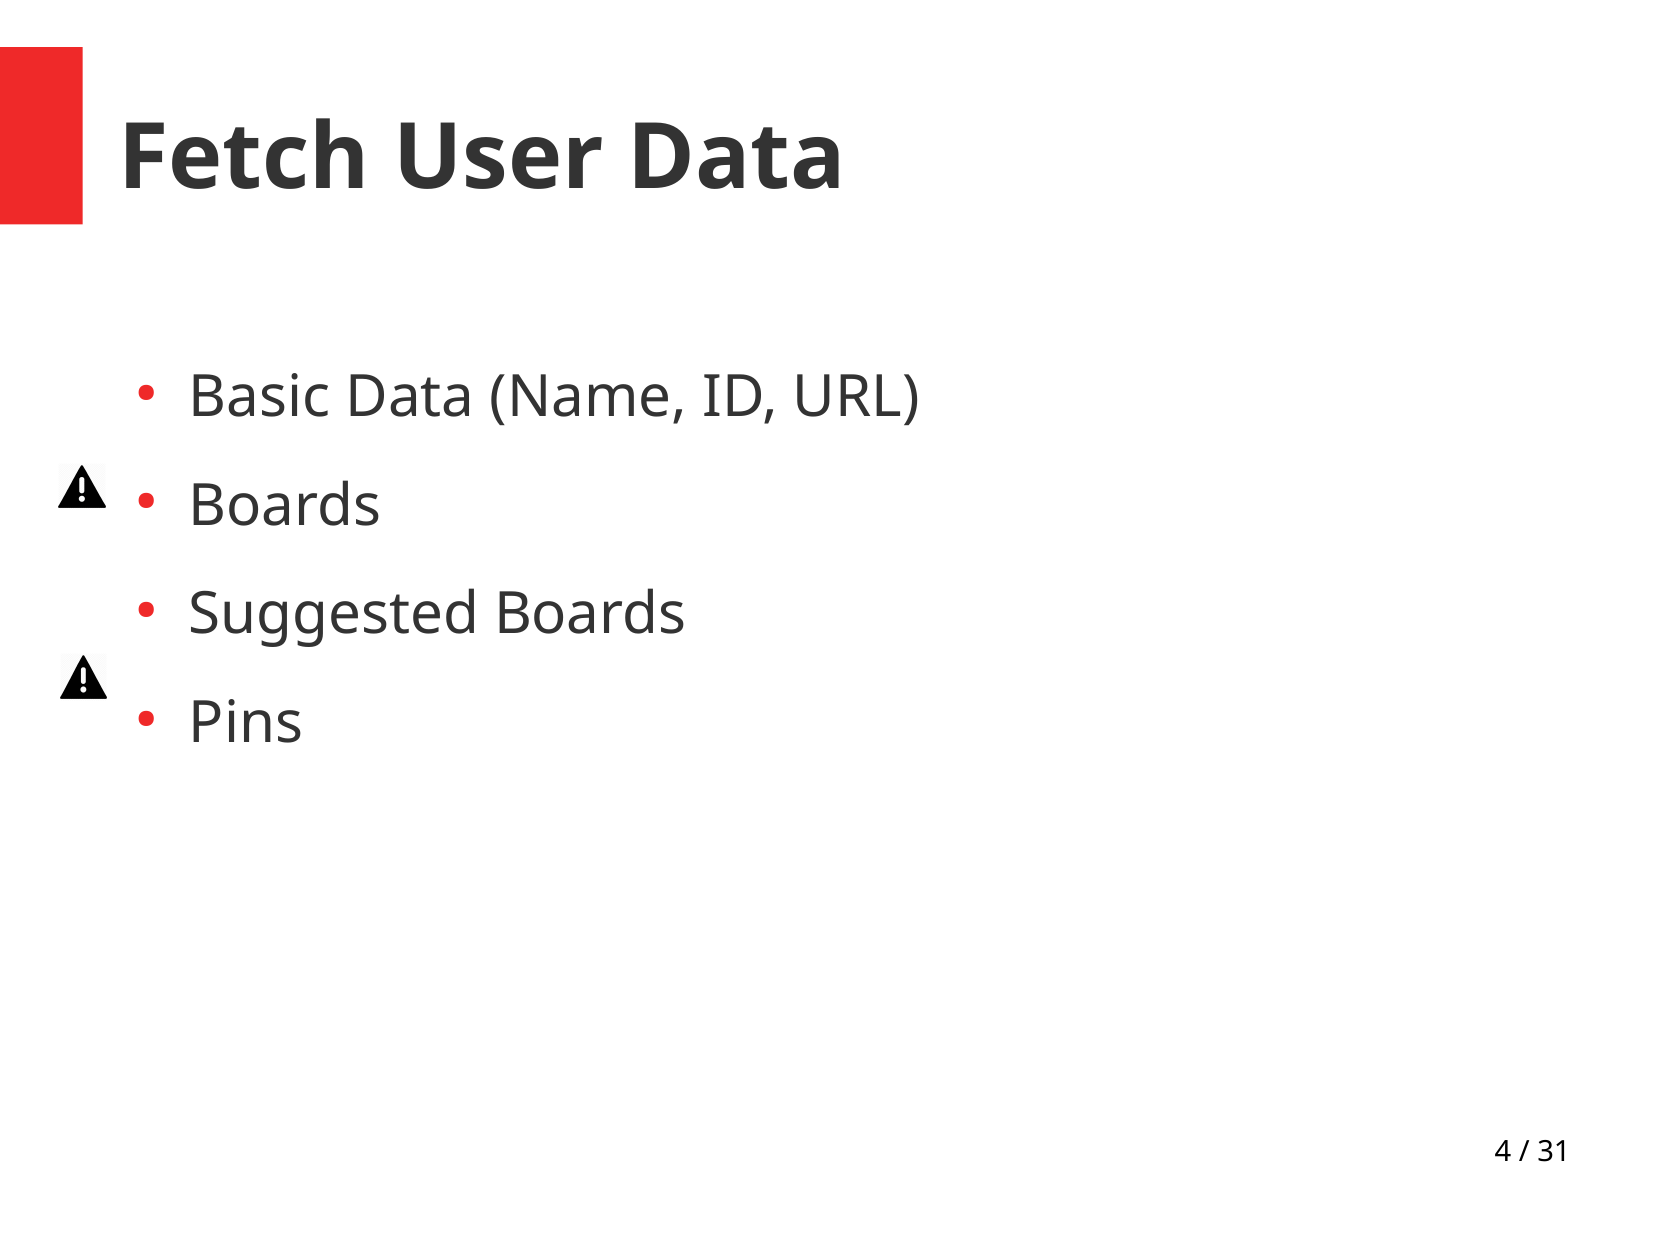

# Fetch User Data
Basic Data (Name, ID, URL)
Boards
Suggested Boards
Pins
4